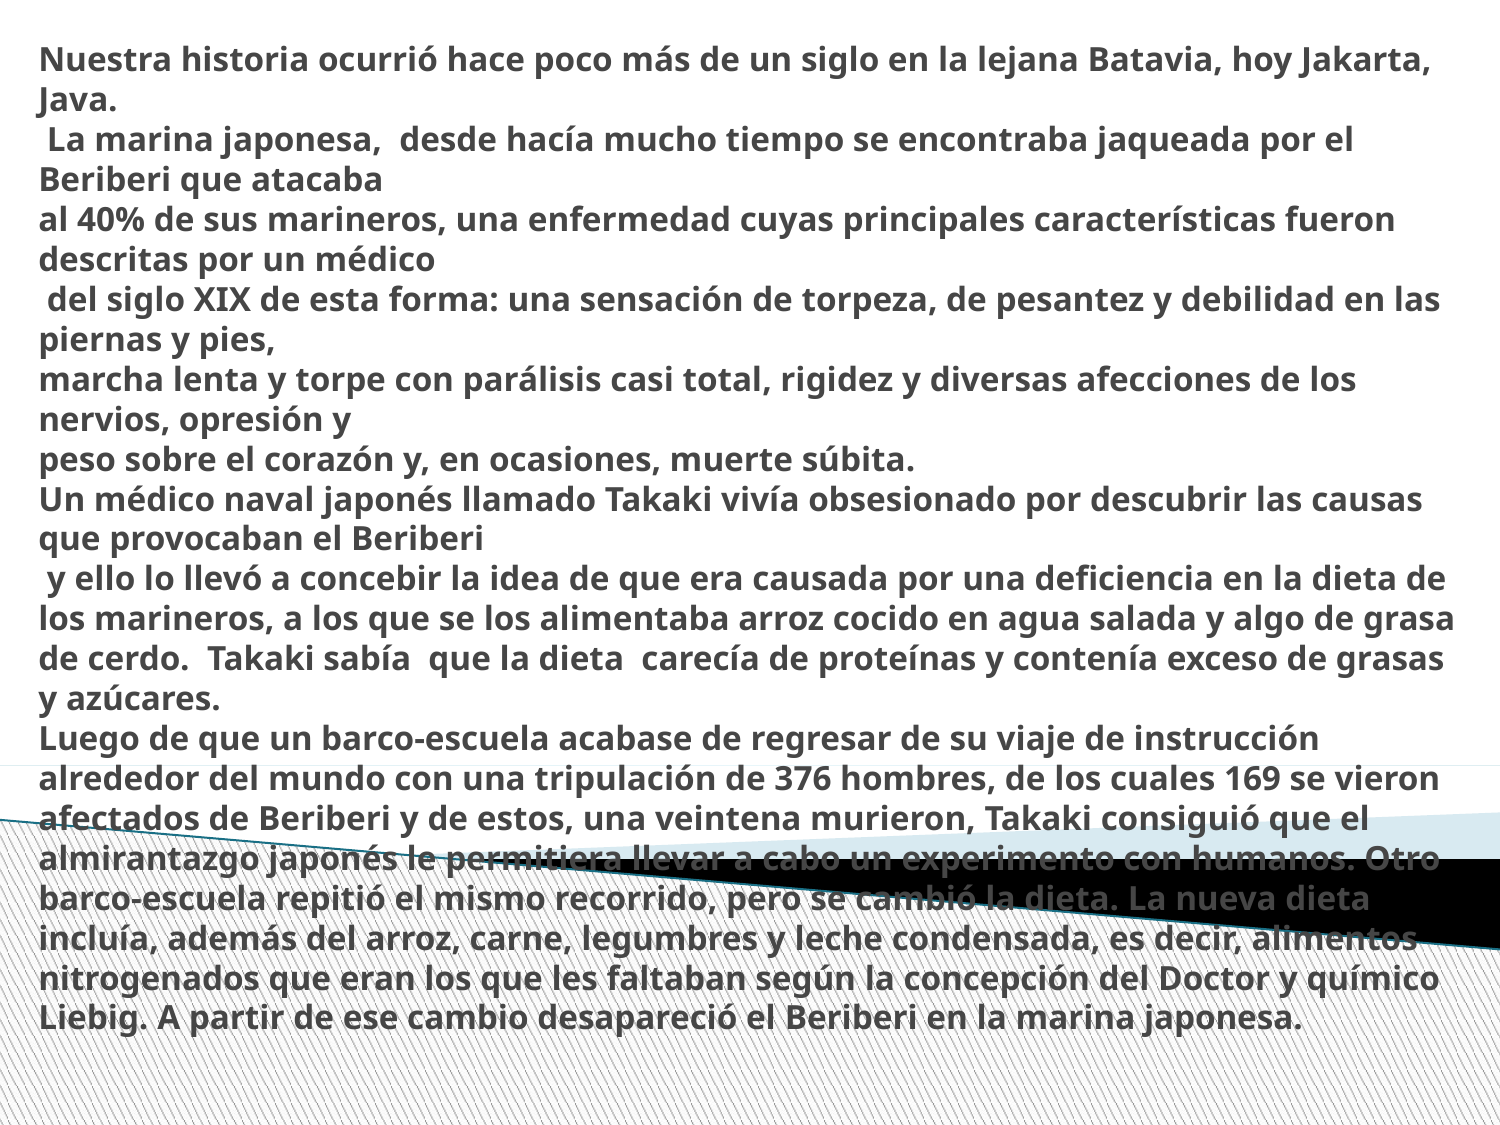

# Nuestra historia ocurrió hace poco más de un siglo en la lejana Batavia, hoy Jakarta, Java. La marina japonesa, desde hacía mucho tiempo se encontraba jaqueada por el Beriberi que atacaba al 40% de sus marineros, una enfermedad cuyas principales características fueron descritas por un médico del siglo XIX de esta forma: una sensación de torpeza, de pesantez y debilidad en las piernas y pies, marcha lenta y torpe con parálisis casi total, rigidez y diversas afecciones de los nervios, opresión y peso sobre el corazón y, en ocasiones, muerte súbita. Un médico naval japonés llamado Takaki vivía obsesionado por descubrir las causas que provocaban el Beriberi y ello lo llevó a concebir la idea de que era causada por una deficiencia en la dieta de los marineros, a los que se los alimentaba arroz cocido en agua salada y algo de grasa de cerdo. Takaki sabía que la dieta carecía de proteínas y contenía exceso de grasas y azúcares. Luego de que un barco-escuela acabase de regresar de su viaje de instrucción alrededor del mundo con una tripulación de 376 hombres, de los cuales 169 se vieron afectados de Beriberi y de estos, una veintena murieron, Takaki consiguió que el almirantazgo japonés le permitiera llevar a cabo un experimento con humanos. Otro barco-escuela repitió el mismo recorrido, pero se cambió la dieta. La nueva dieta incluía, además del arroz, carne, legumbres y leche condensada, es decir, alimentos nitrogenados que eran los que les faltaban según la concepción del Doctor y químico Liebig. A partir de ese cambio desapareció el Beriberi en la marina japonesa.